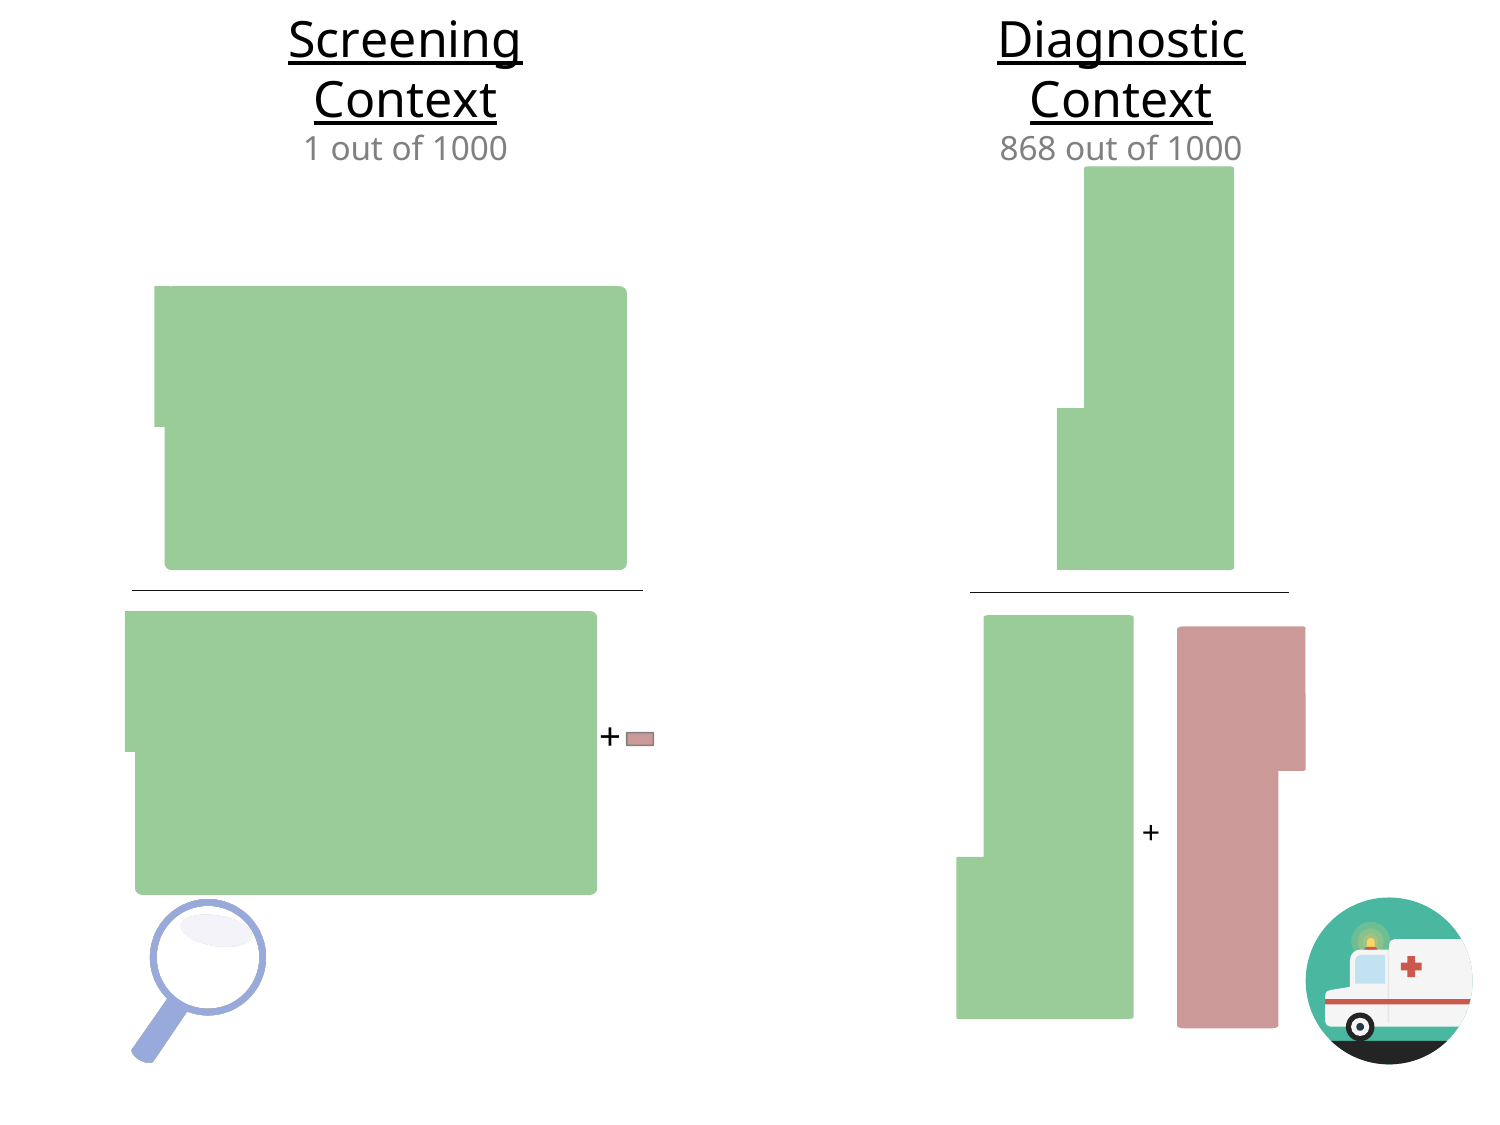

Screening Context
1 out of 1000
Diagnostic Context
868 out of 1000
+
+